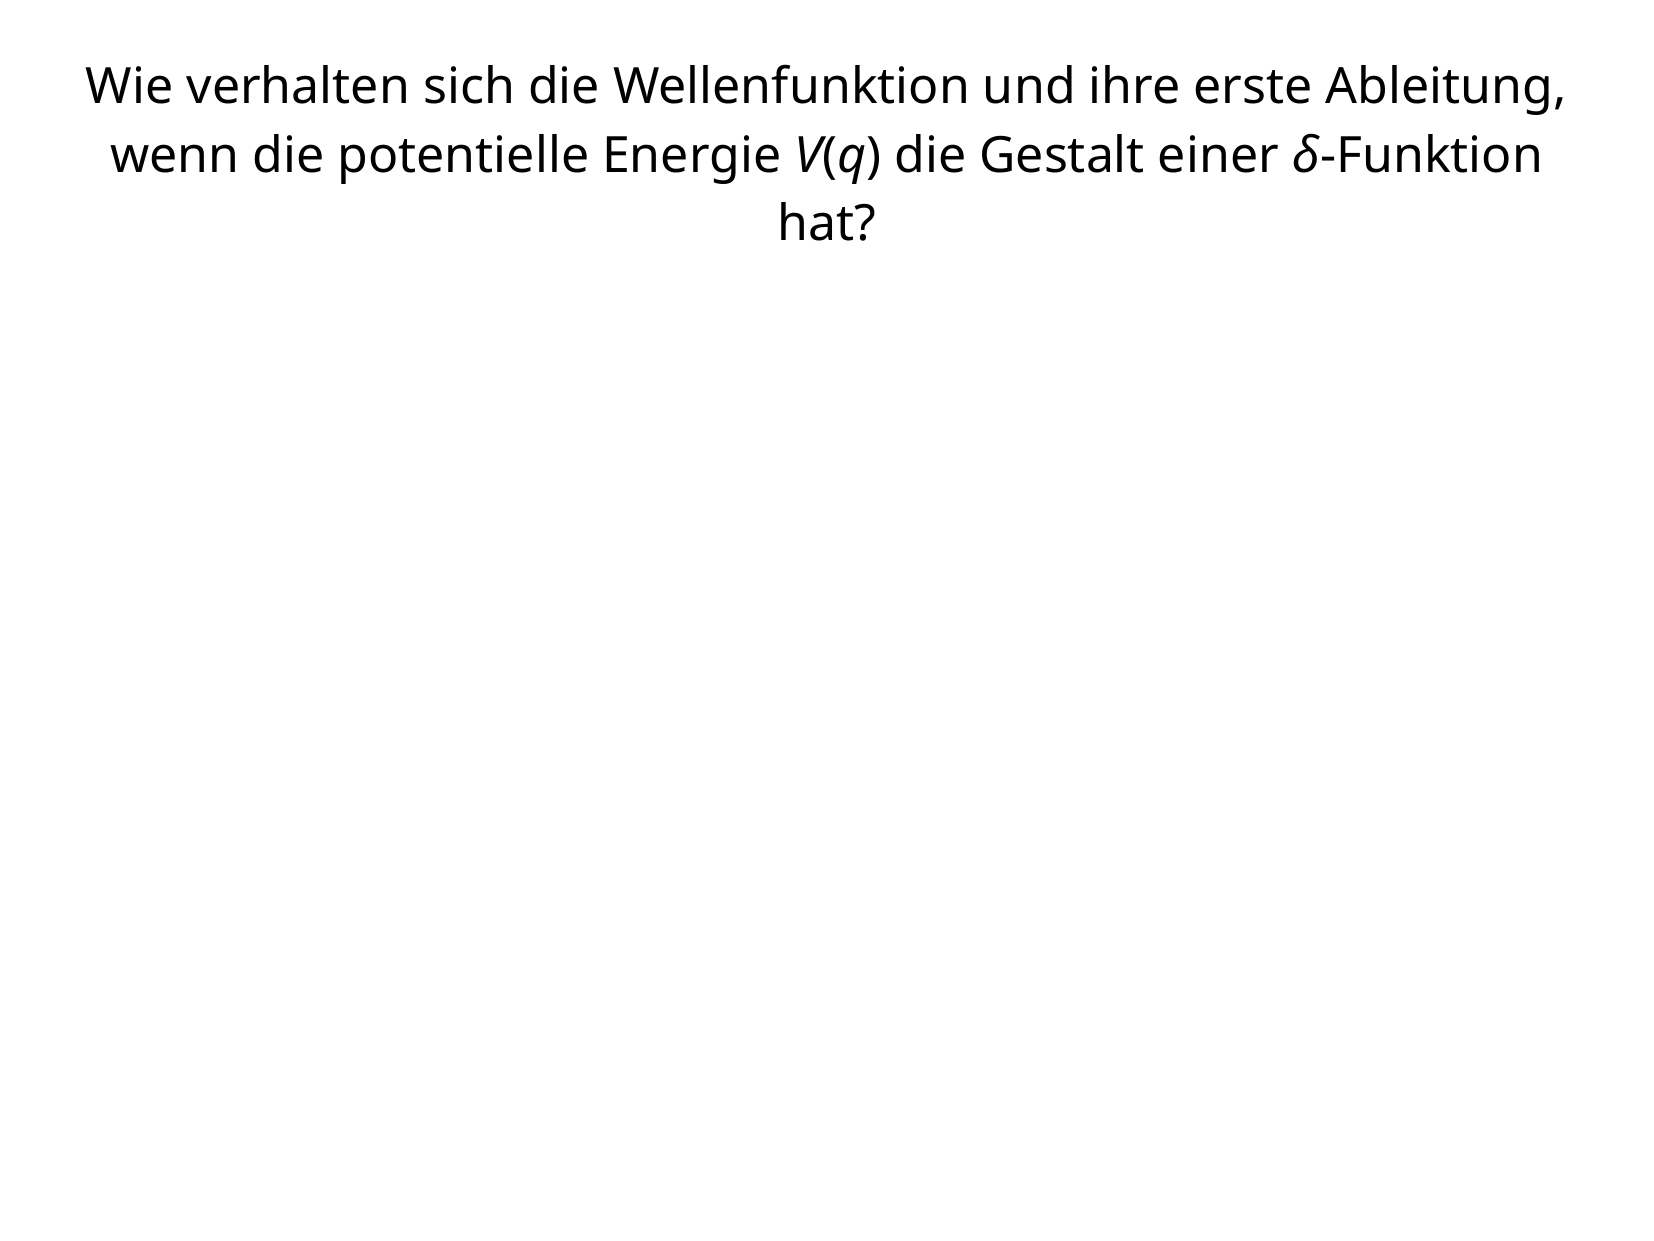

# Wie verhalten sich die Wellenfunktion und ihre erste Ableitung, wenn die potentielle Energie V(q) die Gestalt einer δ-Funktion hat?